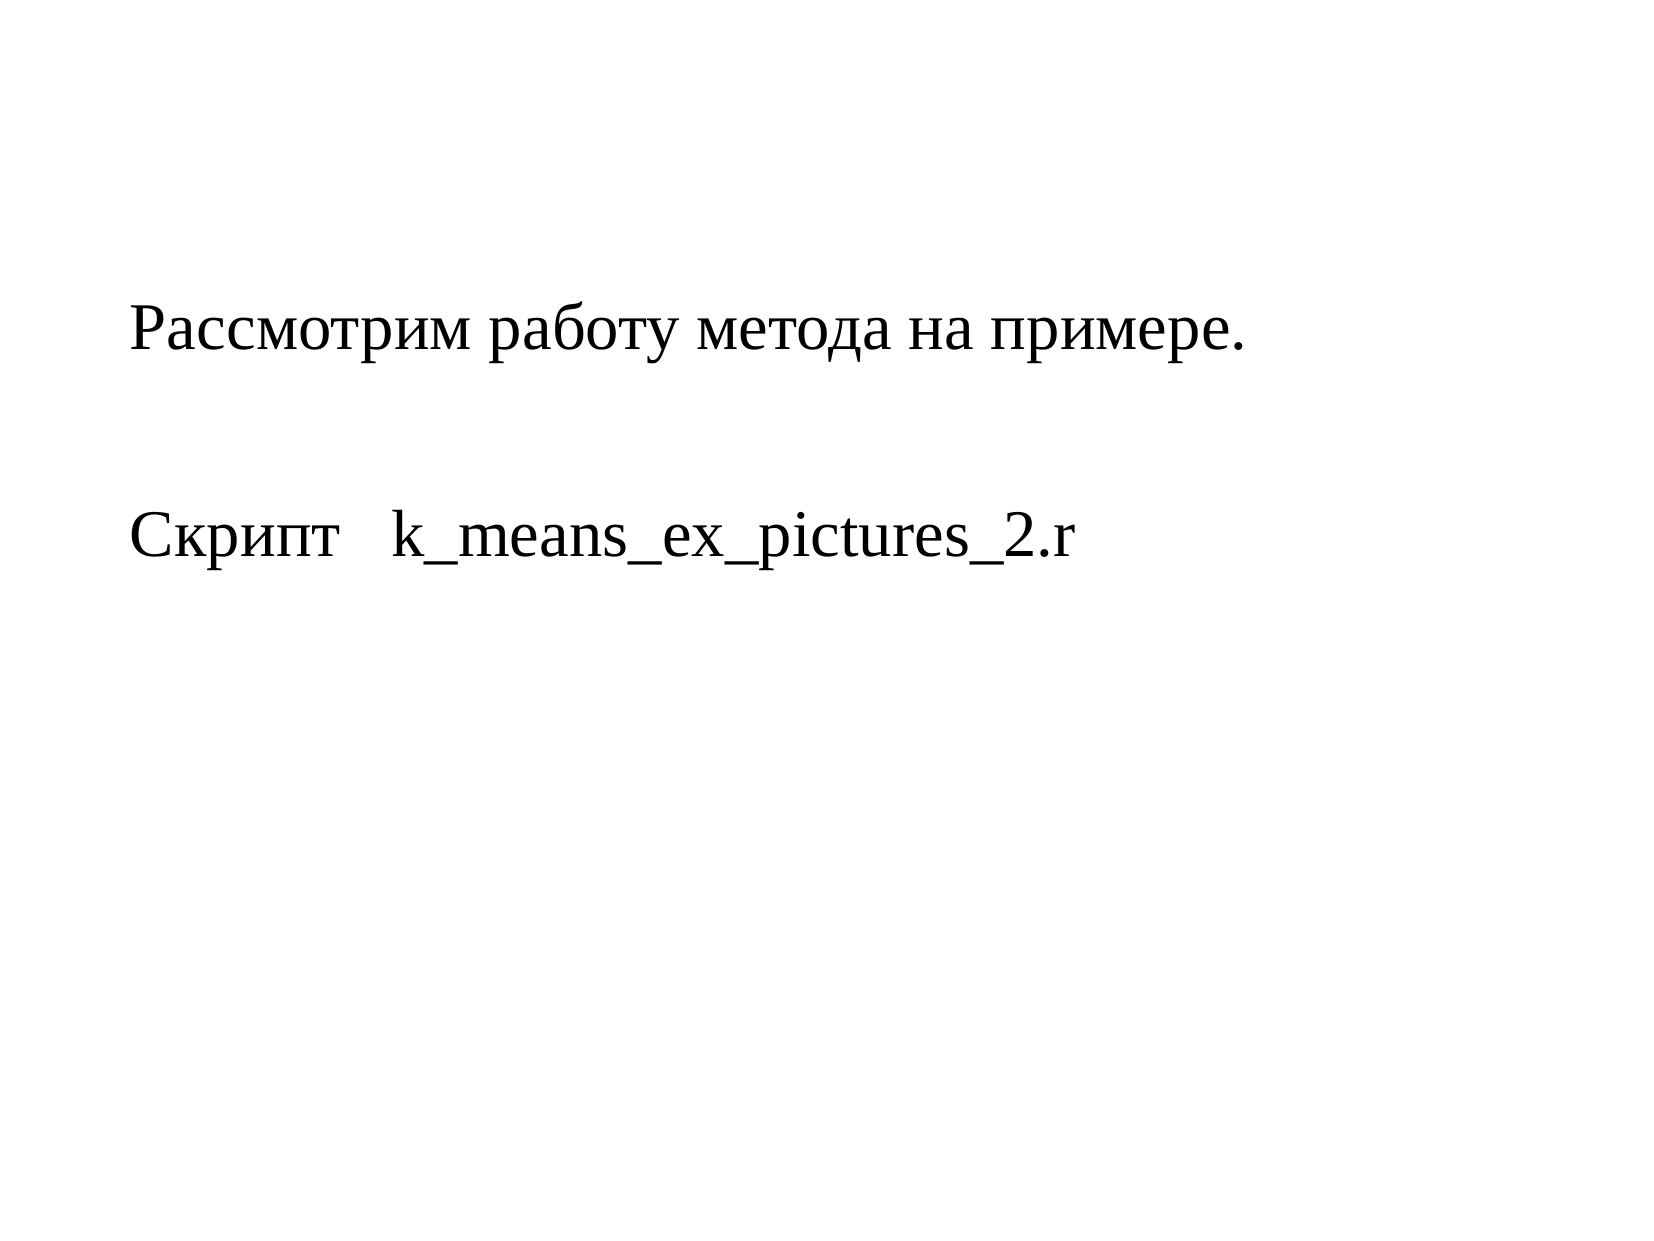

#
Рассмотрим работу метода на примере.
Скрипт k_means_ex_pictures_2.r